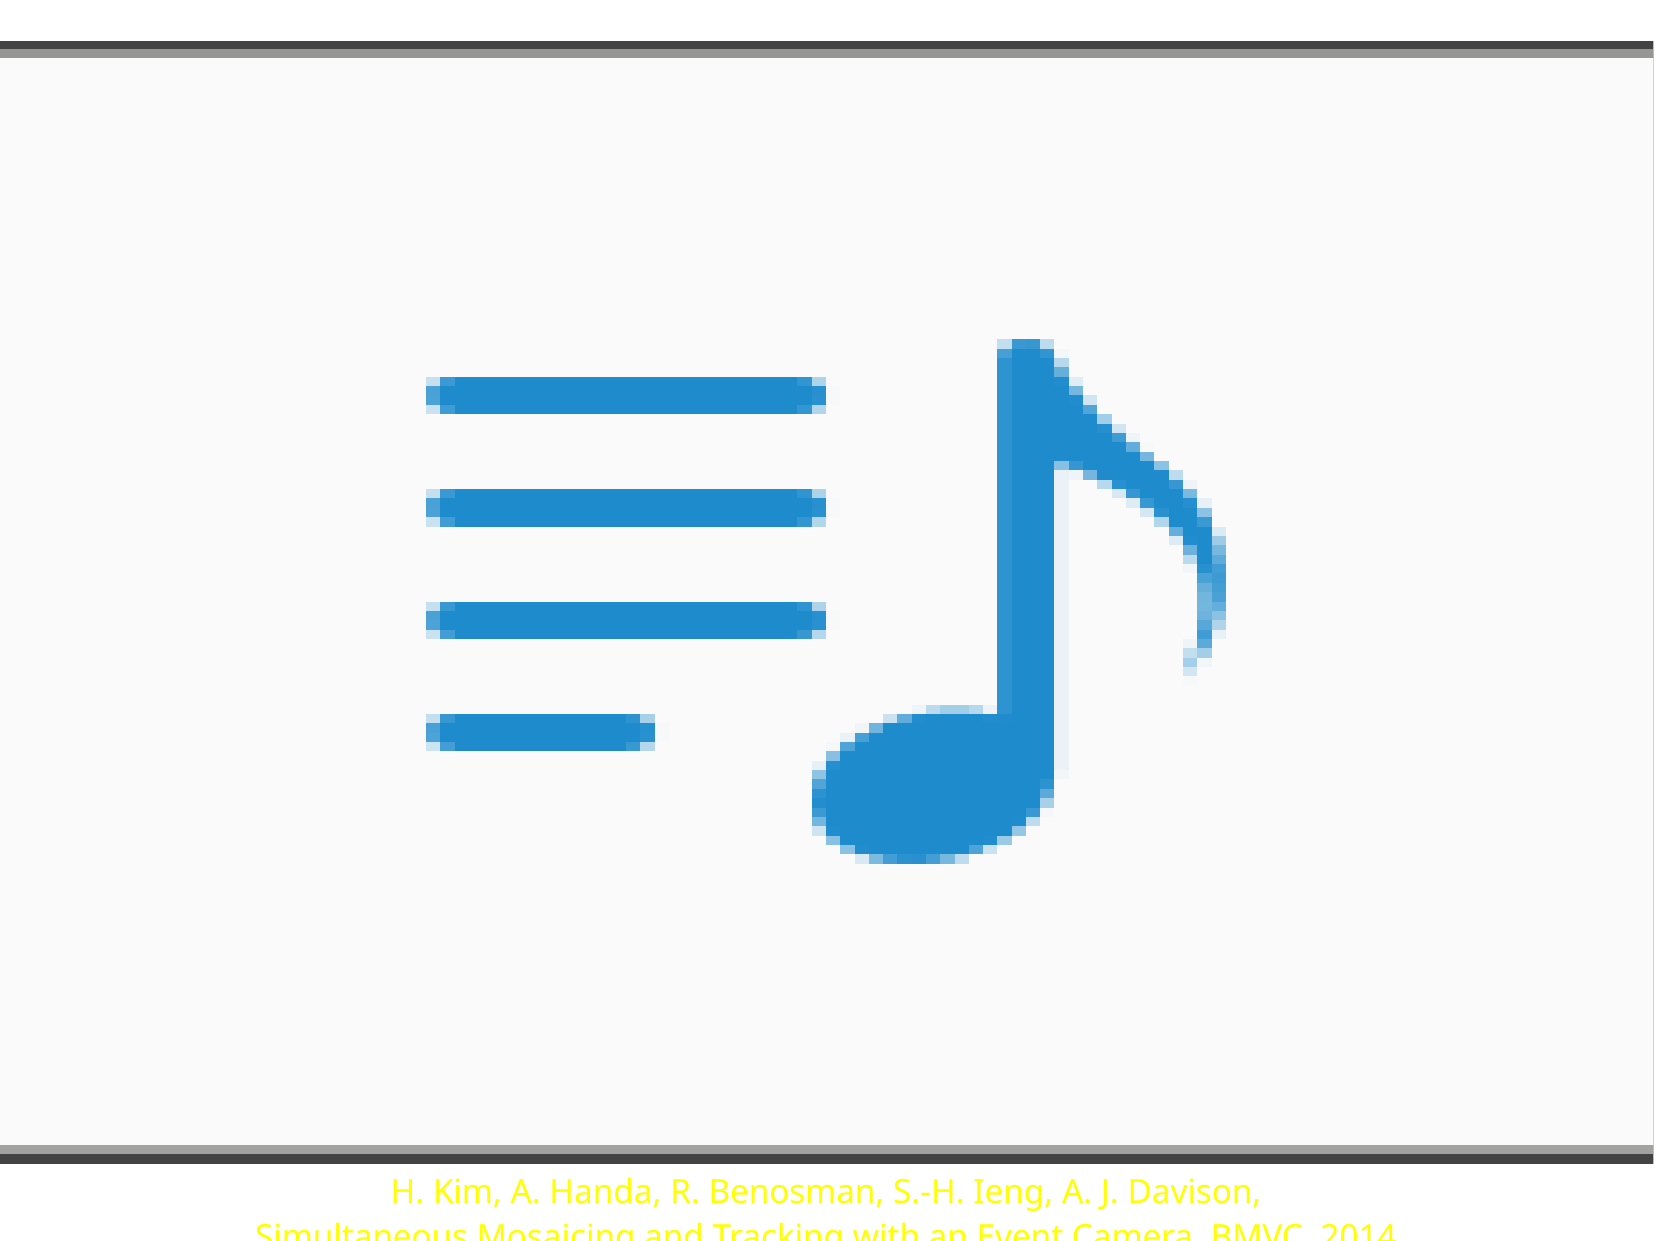

H. Kim, A. Handa, R. Benosman, S.-H. Ieng, A. J. Davison,
Simultaneous Mosaicing and Tracking with an Event Camera, BMVC, 2014